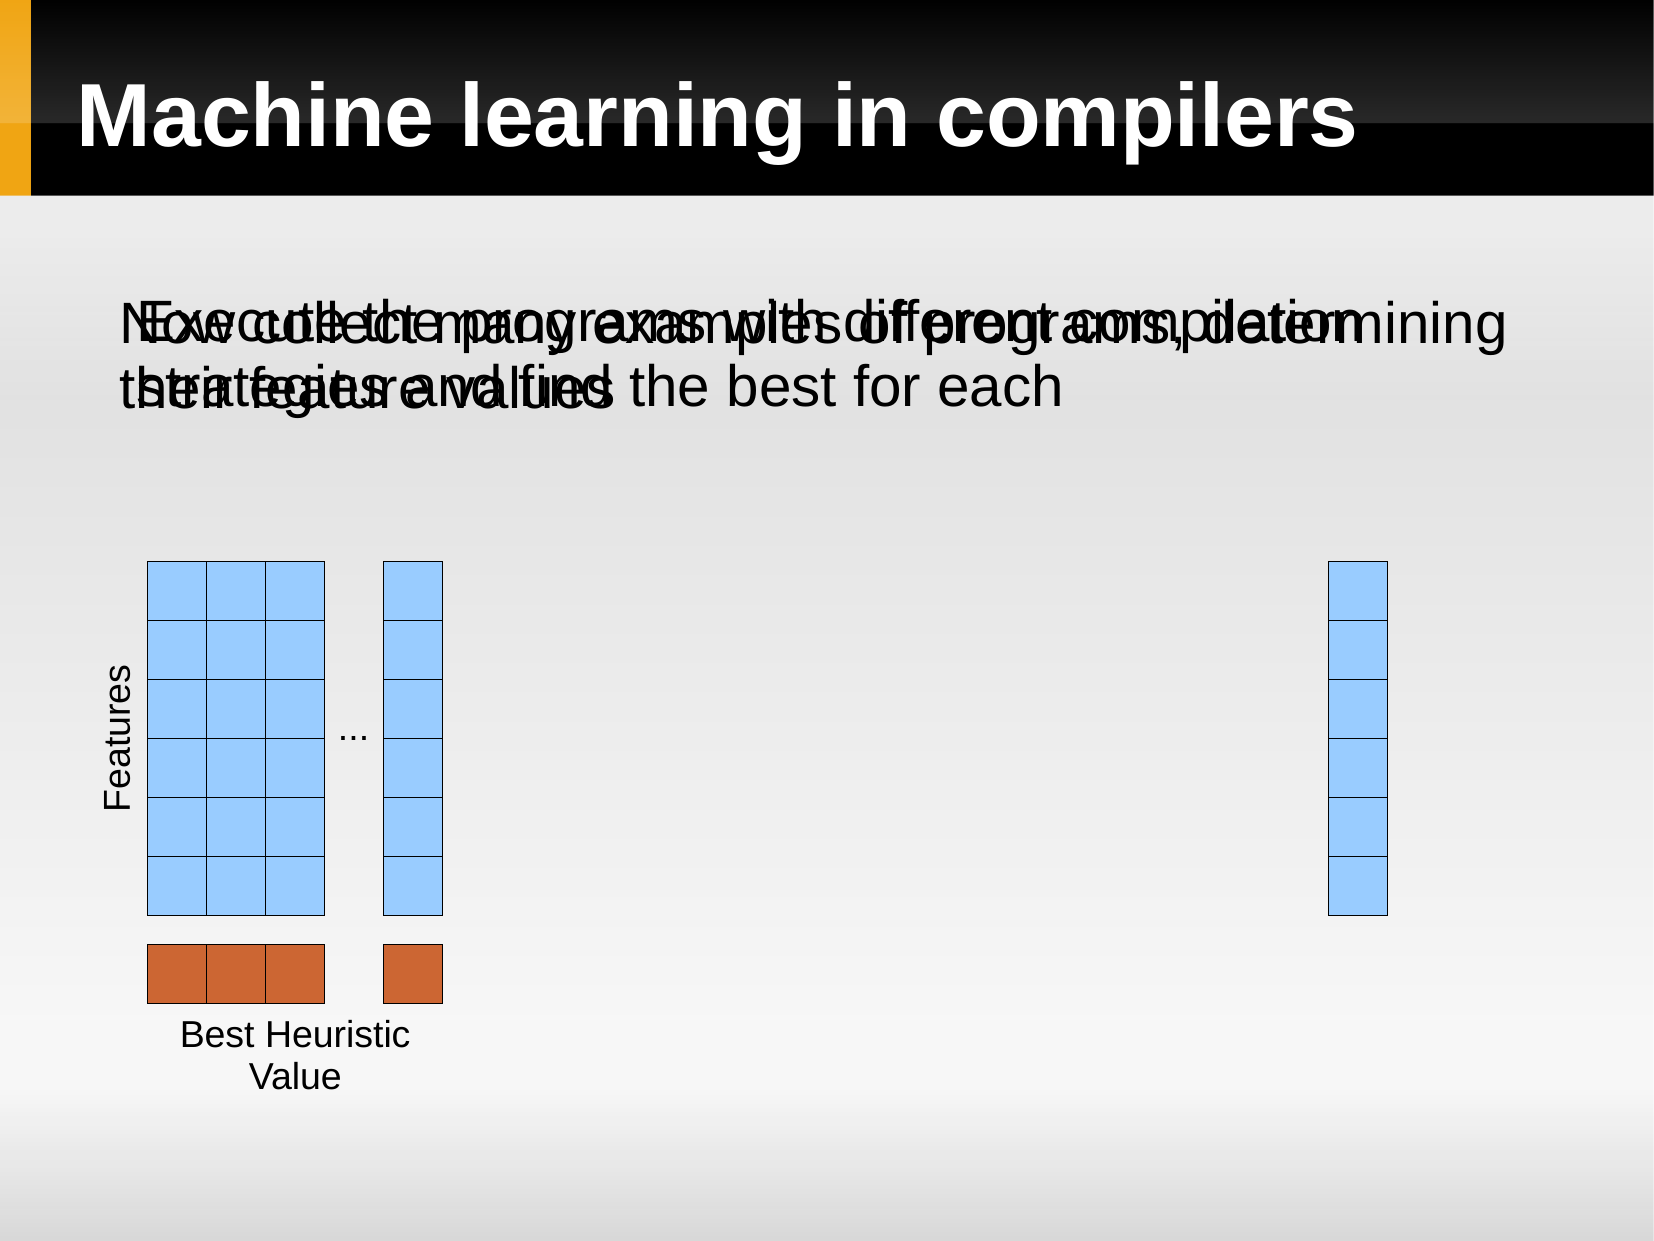

# Machine learning in compilers
Execute the programs with different compilation
strategies and find the best for each
Now collect many examples of programs, determining
their feature values
...
Features
Best Heuristic Value